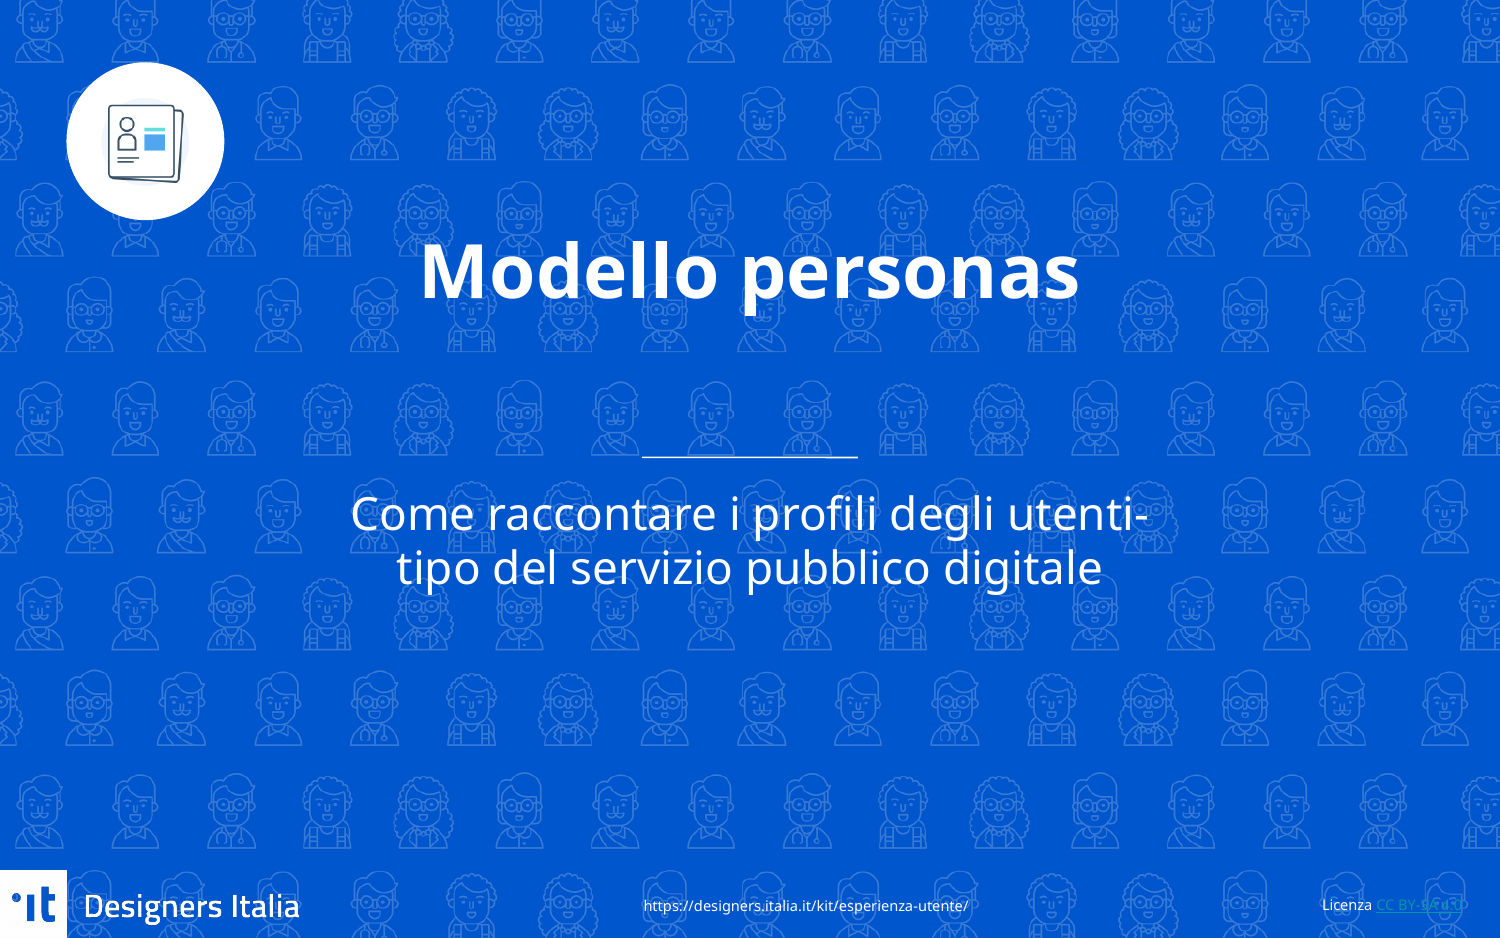

Modello personas
Come raccontare i profili degli utenti-tipo del servizio pubblico digitale
https://designers.italia.it/kit/esperienza-utente/
Licenza CC BY-SA 4.0